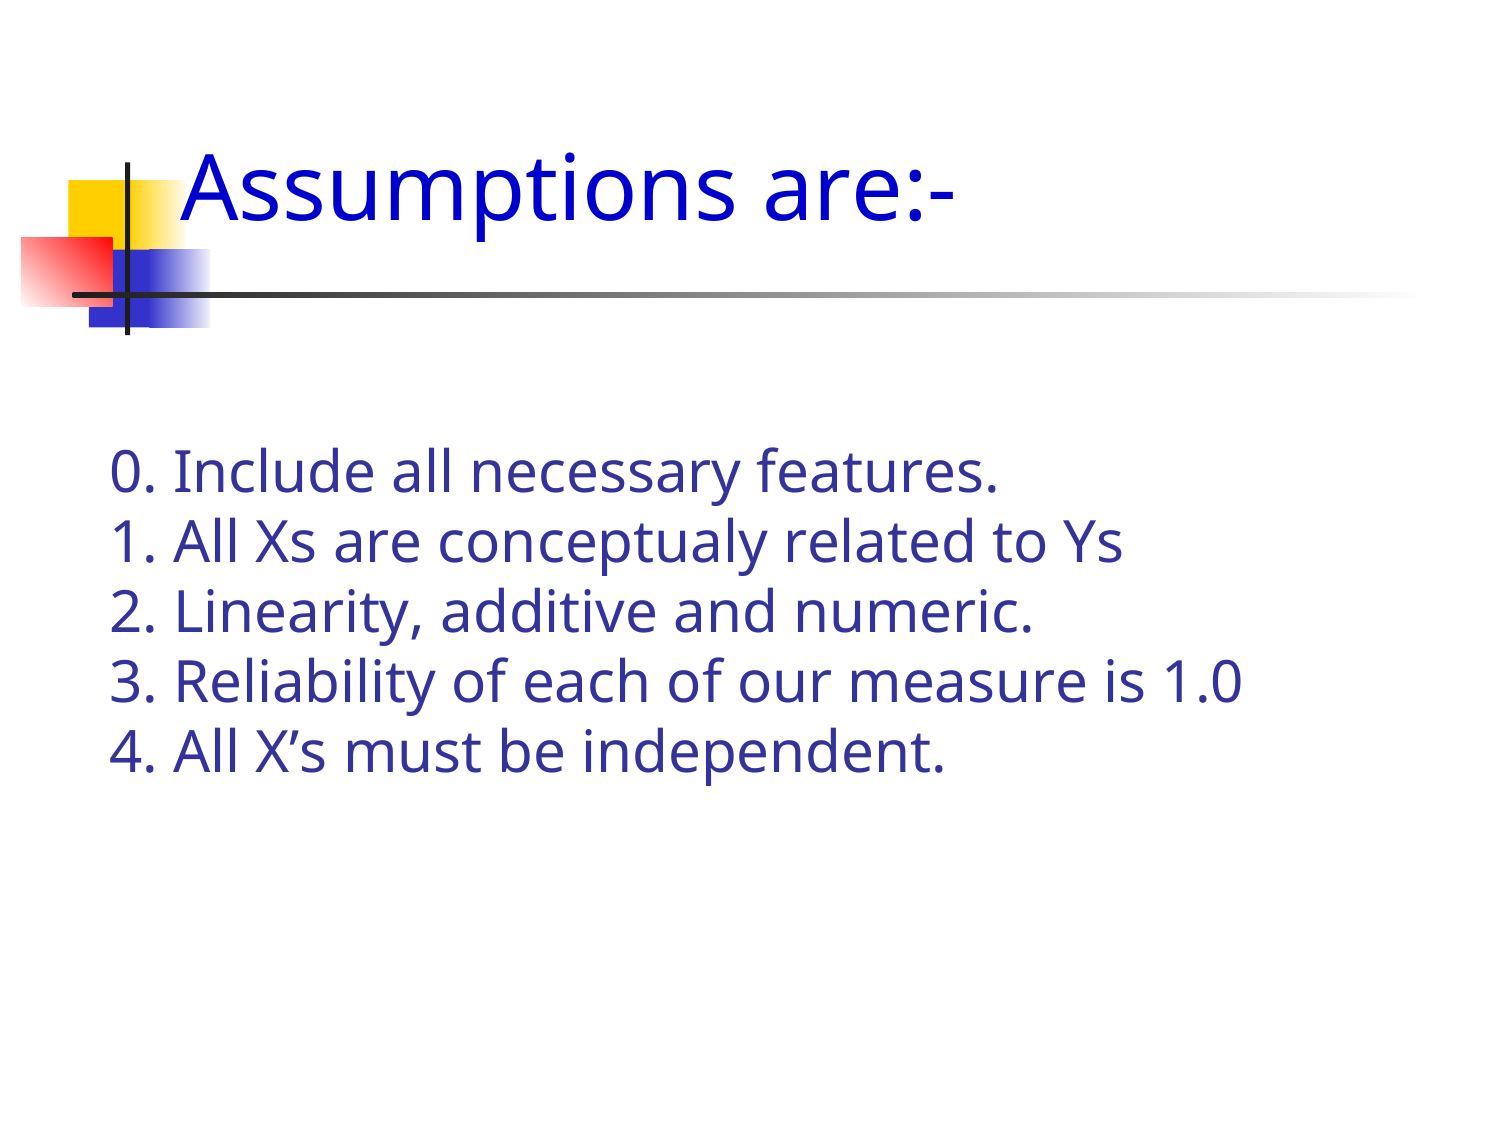

Assumptions are:-
# 0. Include all necessary features. 1. All Xs are conceptualy related to Ys 2. Linearity, additive and numeric. 3. Reliability of each of our measure is 1.0 4. All X’s must be independent.